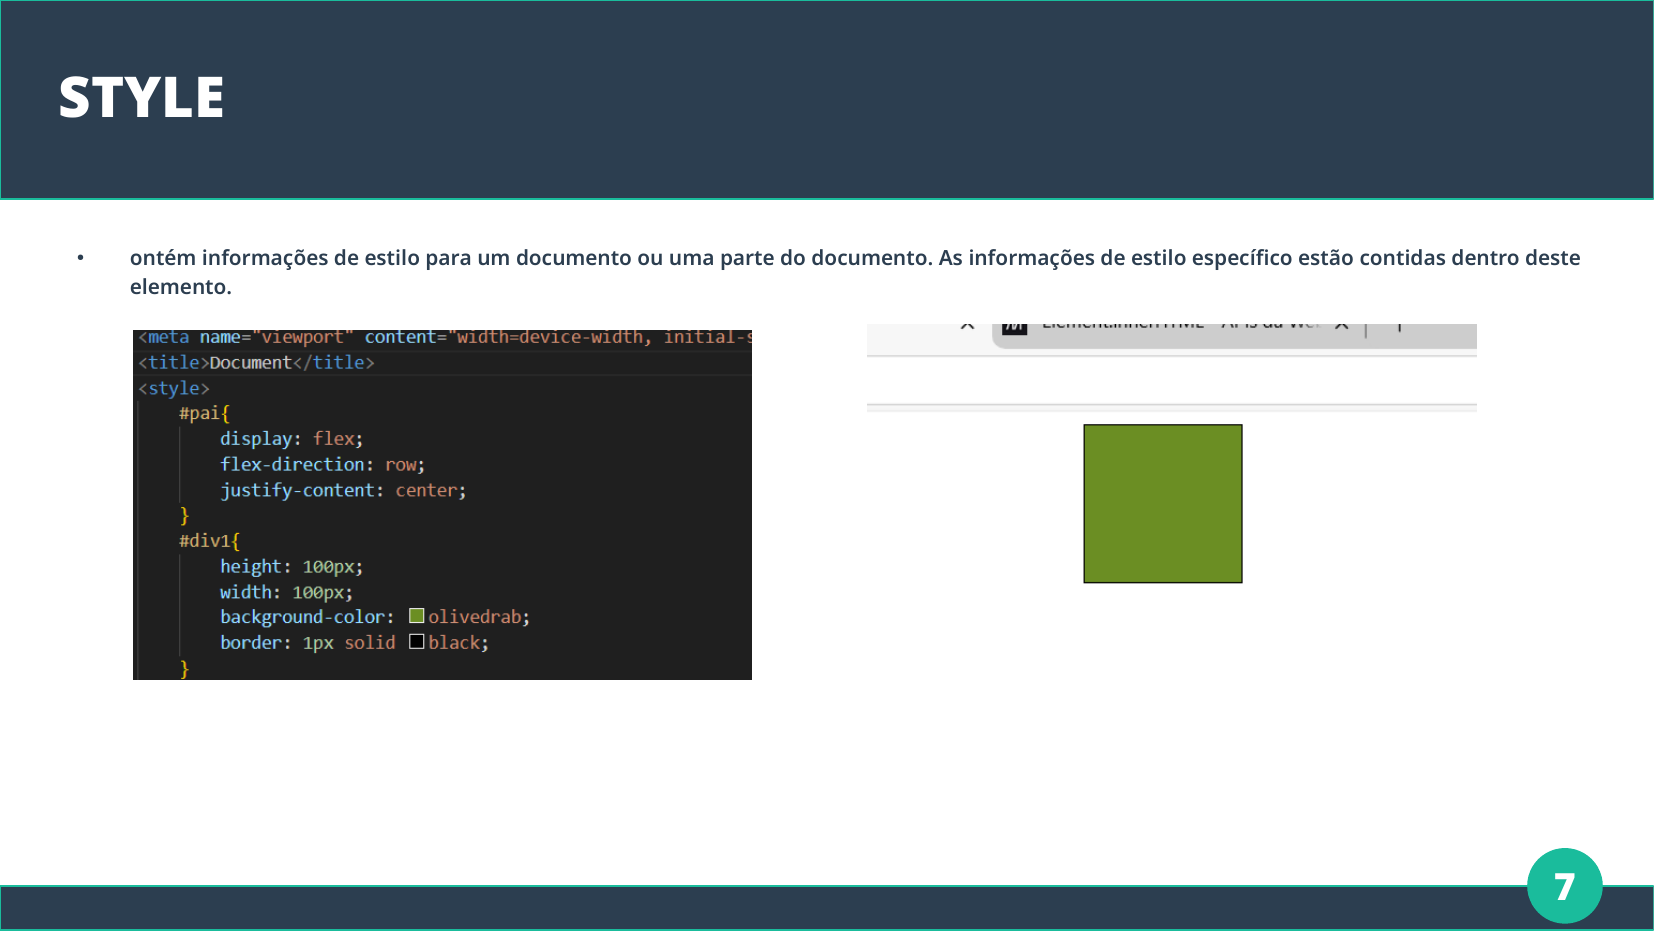

# STYLE
ontém informações de estilo para um documento ou uma parte do documento. As informações de estilo específico estão contidas dentro deste elemento.
7